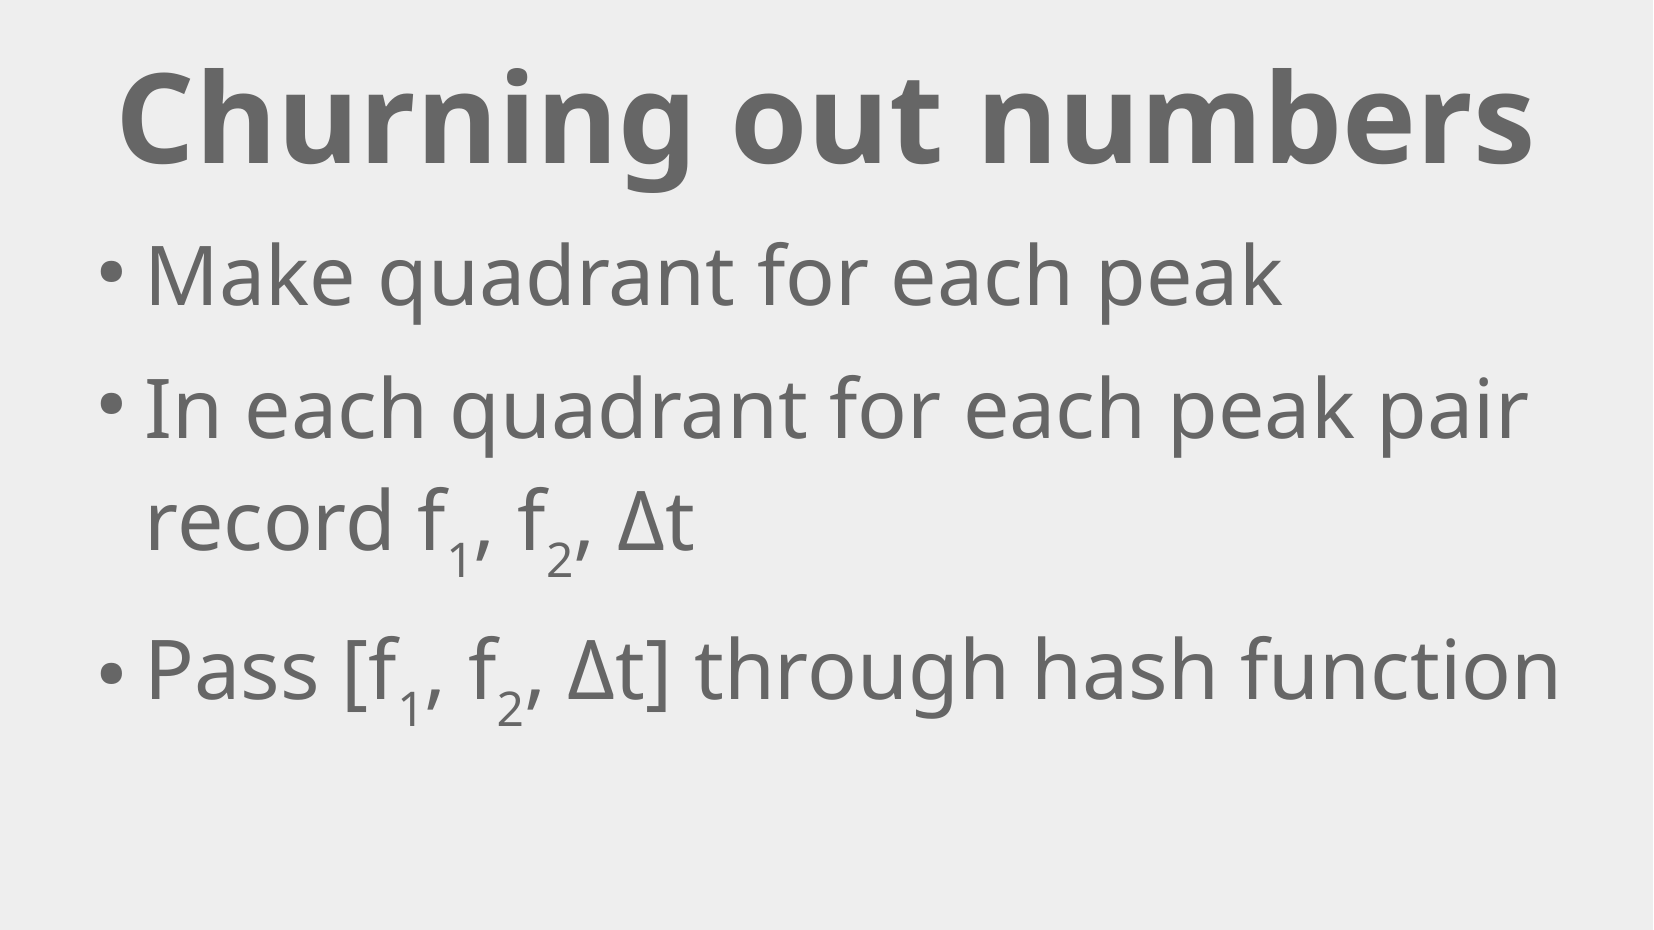

# Churning out numbers
Make quadrant for each peak
In each quadrant for each peak pair record f1, f2, Δt
Pass [f1, f2, Δt] through hash function